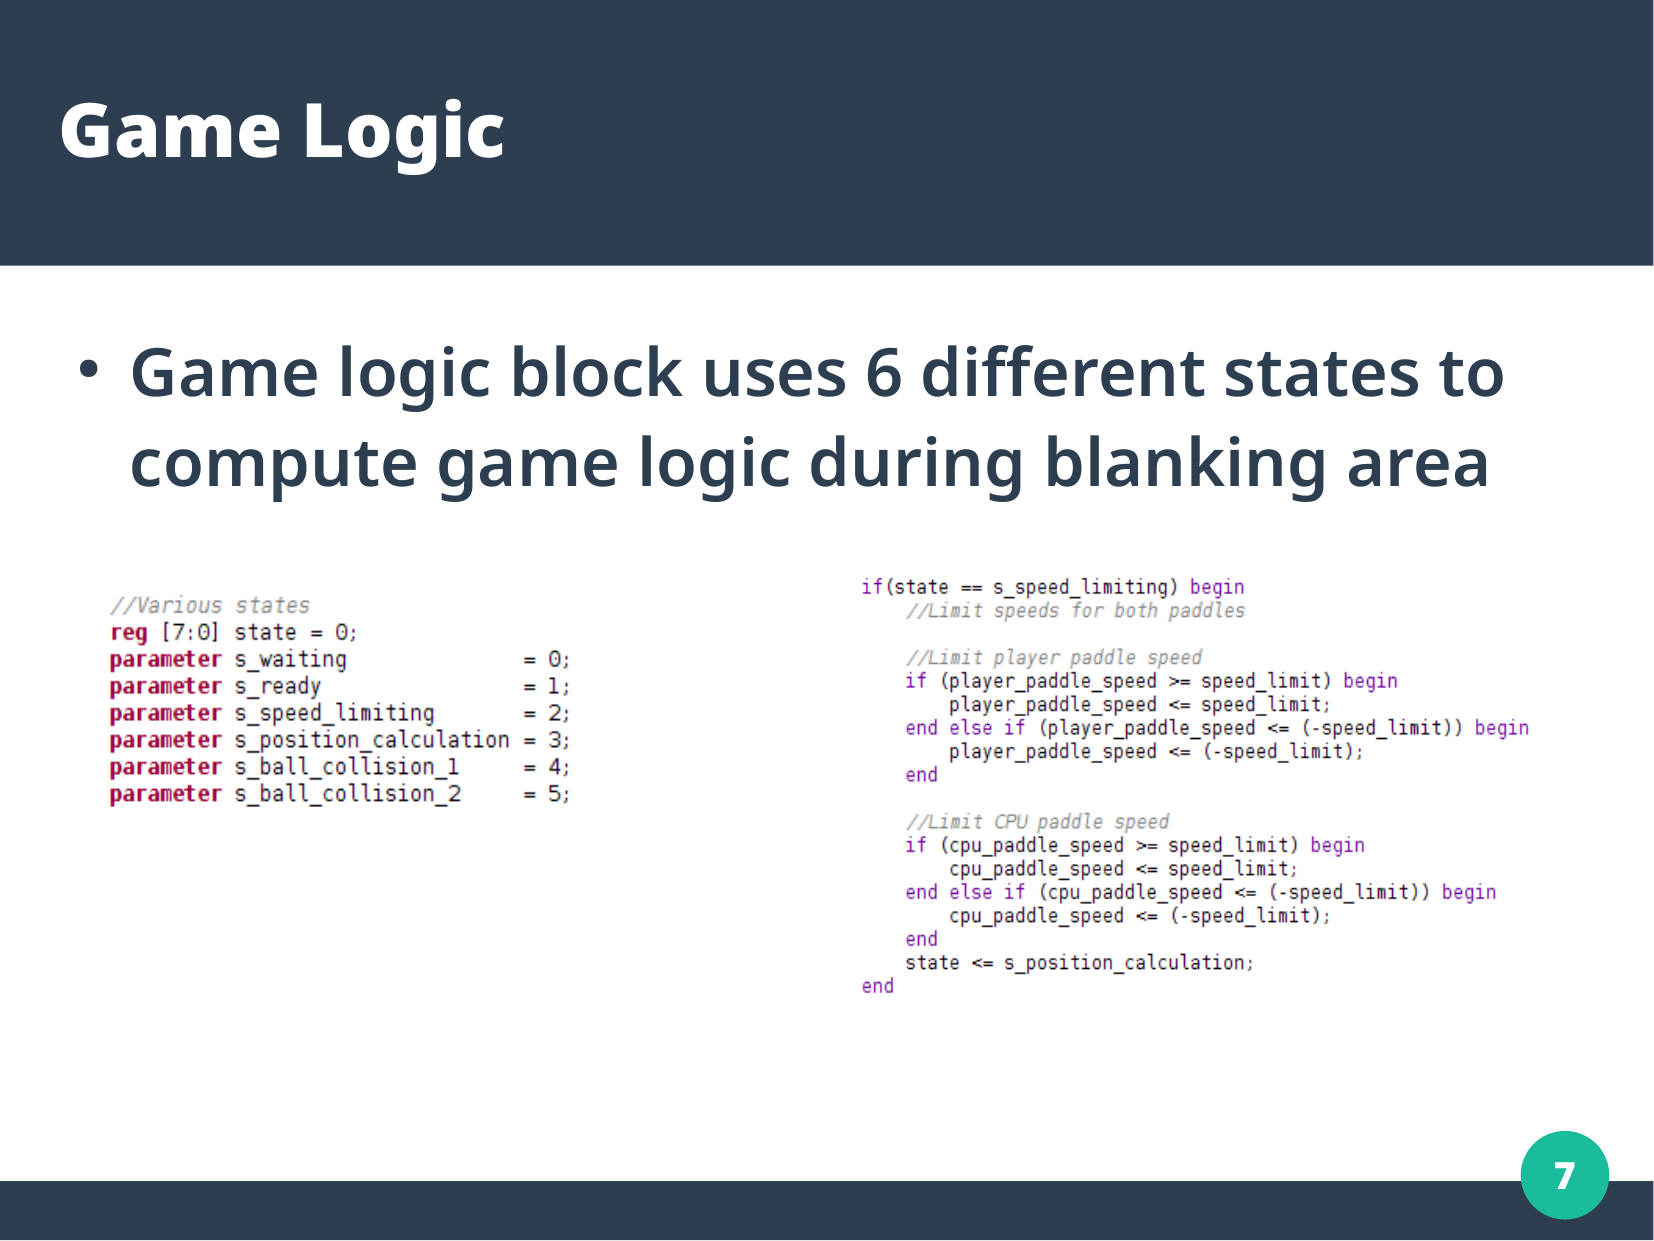

# Game Logic
Game logic block uses 6 different states to compute game logic during blanking area
7